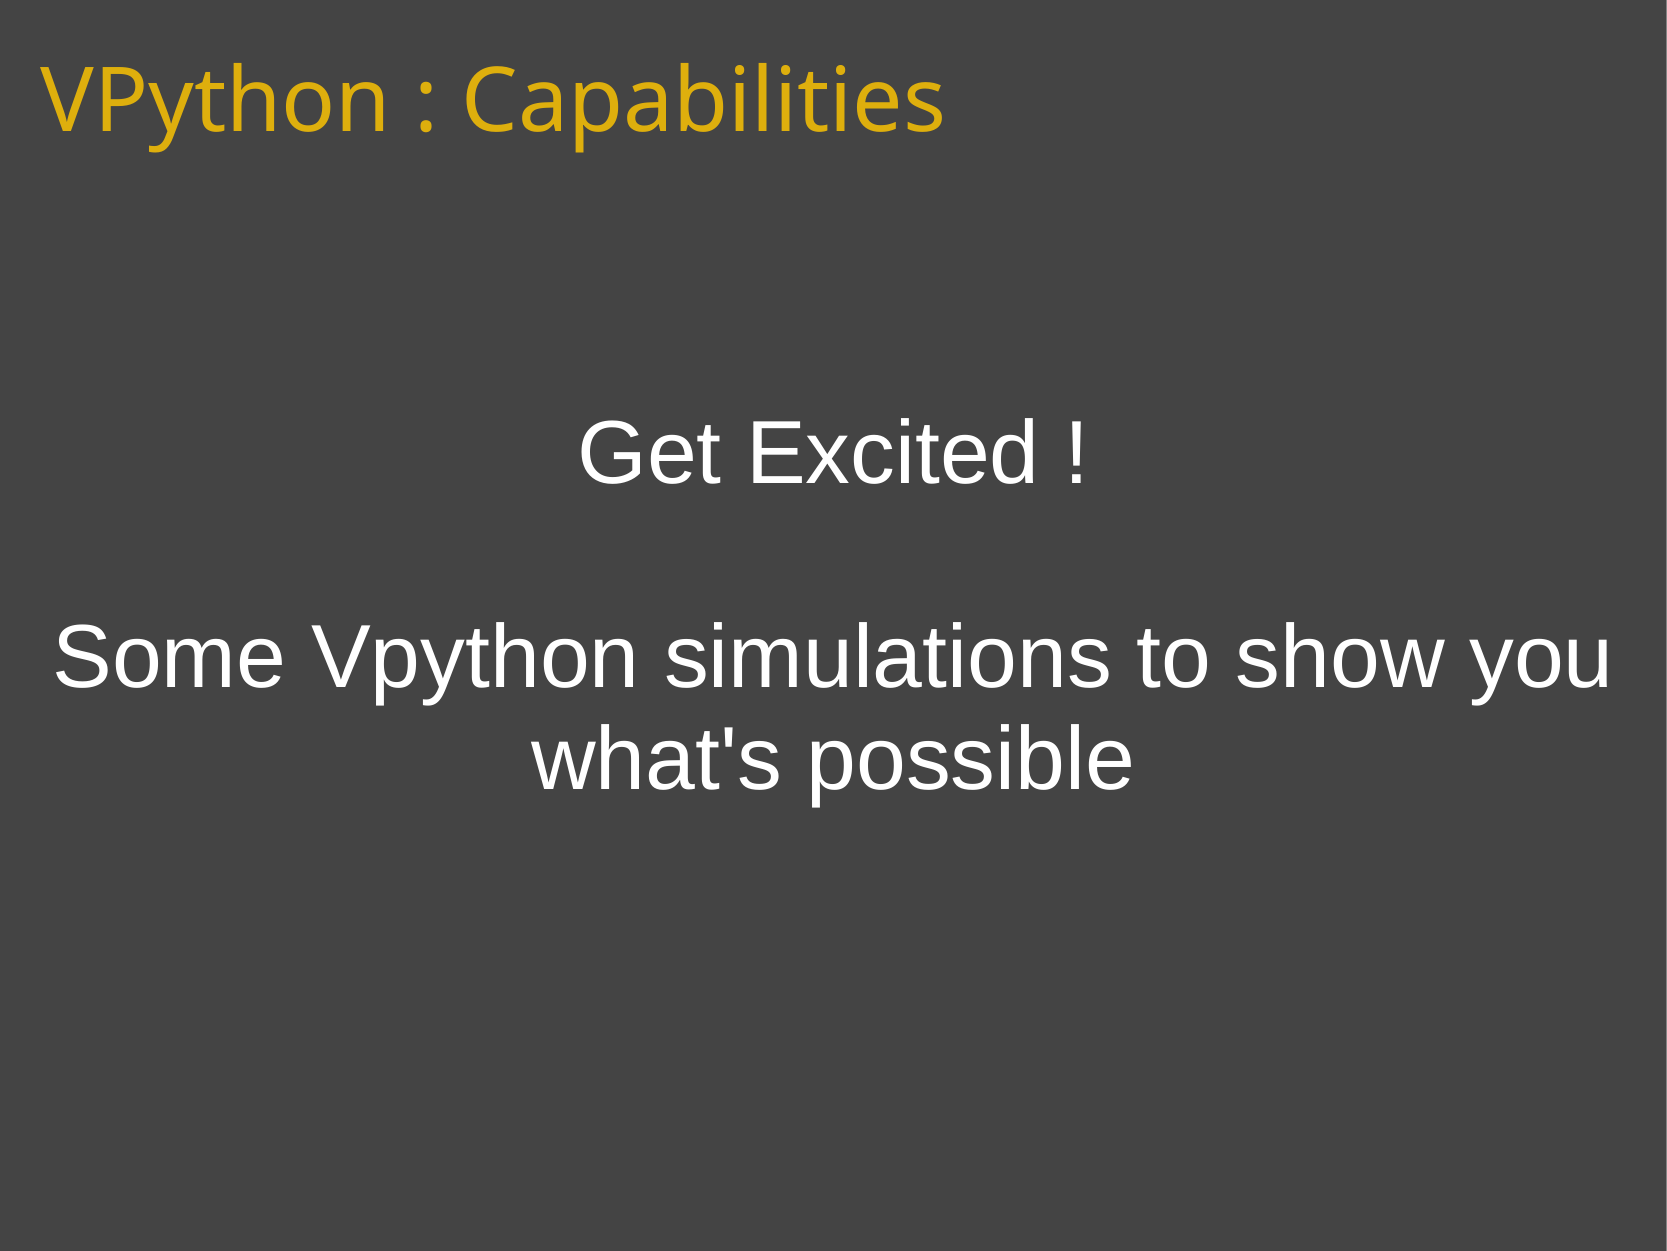

# VPython : Capabilities
Get Excited !
 
Some Vpython simulations to show you what's possible